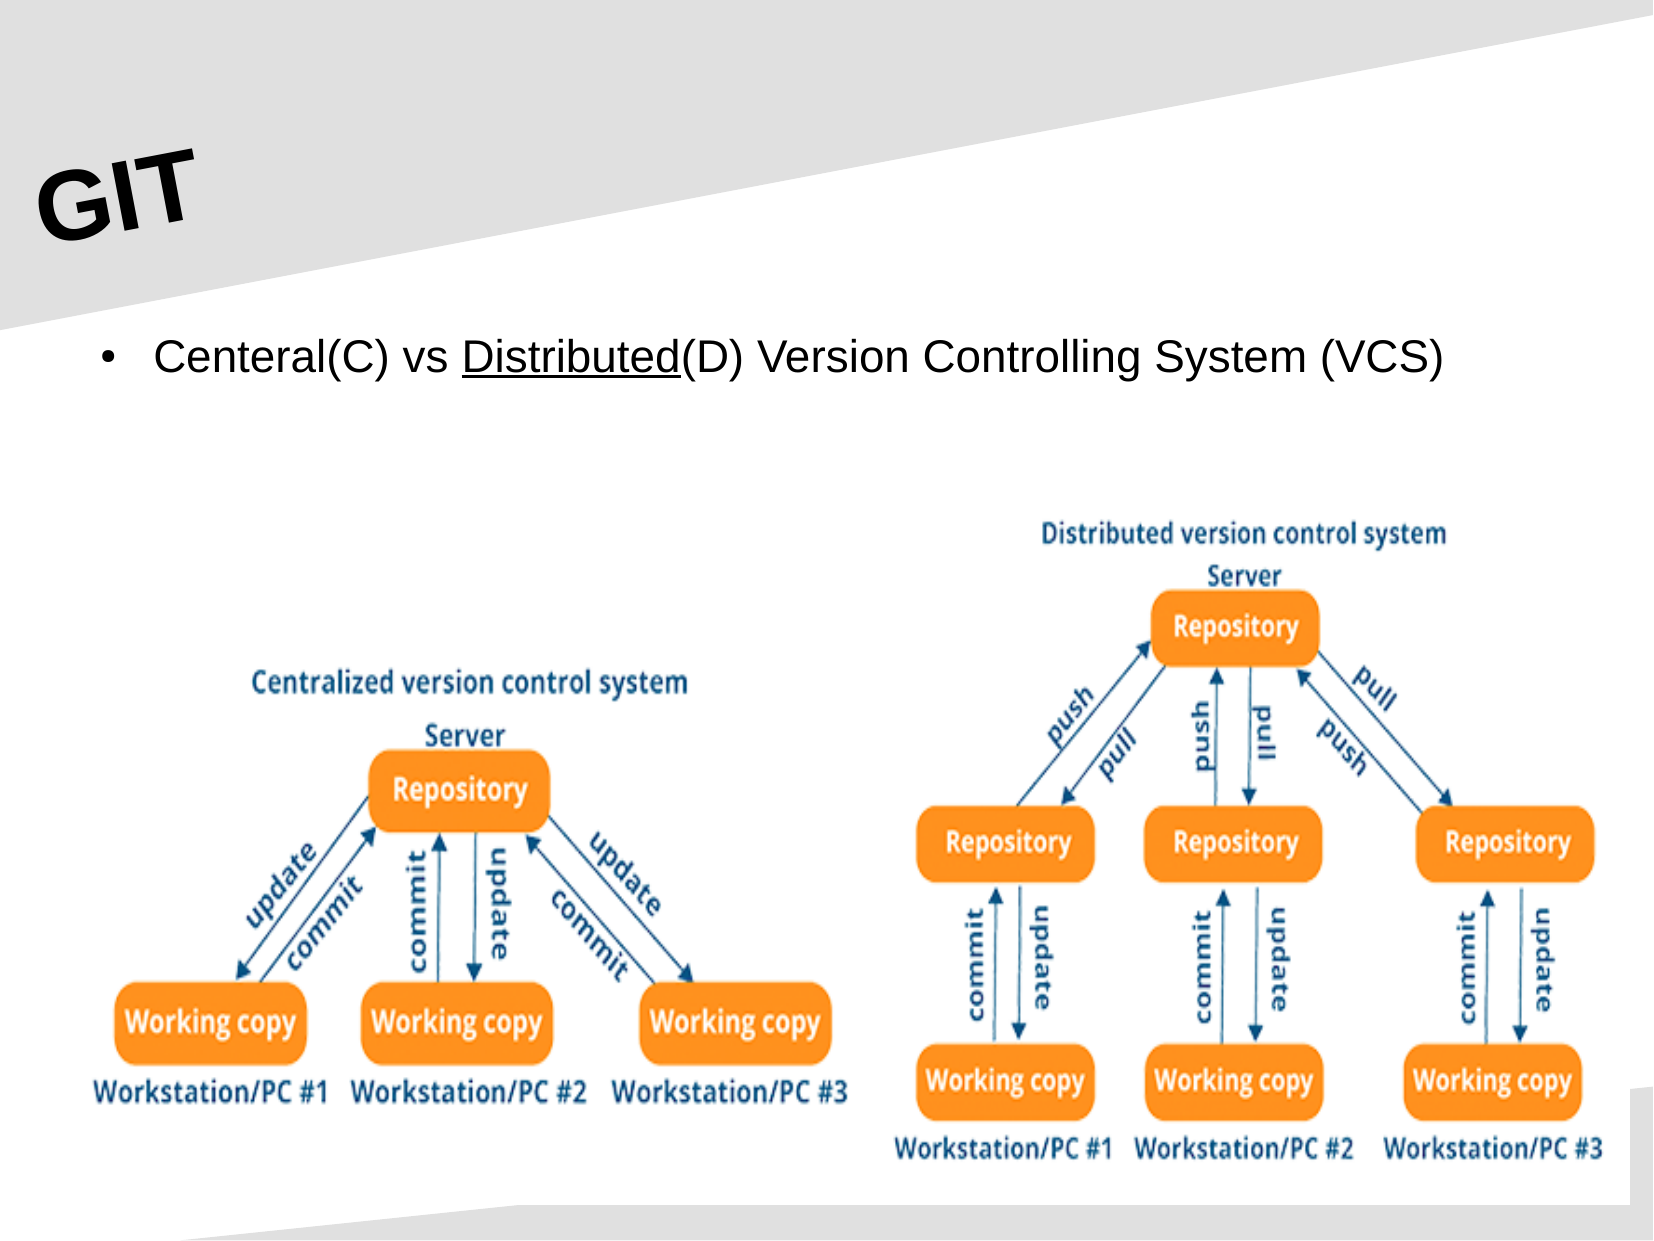

GIT
# Centeral(C) vs Distributed(D) Version Controlling System (VCS)
10